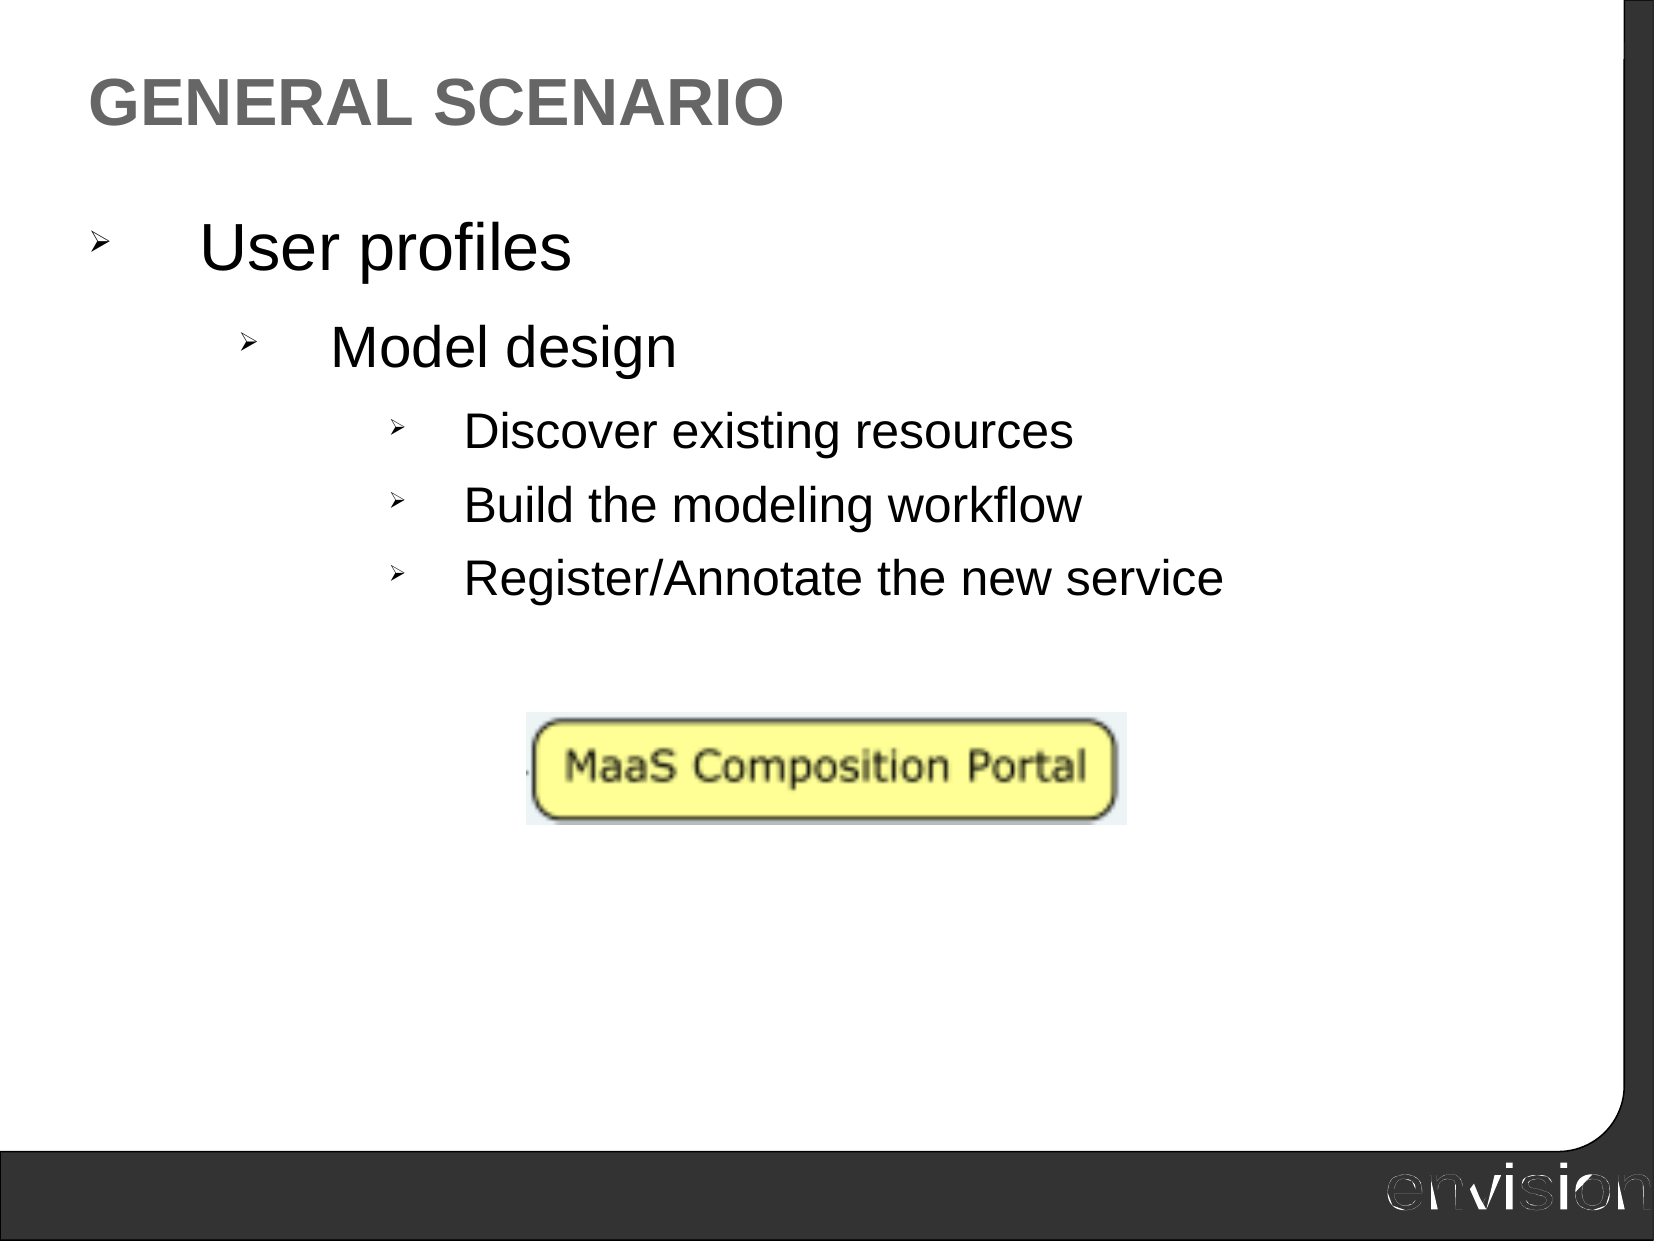

# GENERAL SCENARIO
User profiles
Model design
Discover existing resources
Build the modeling workflow
Register/Annotate the new service